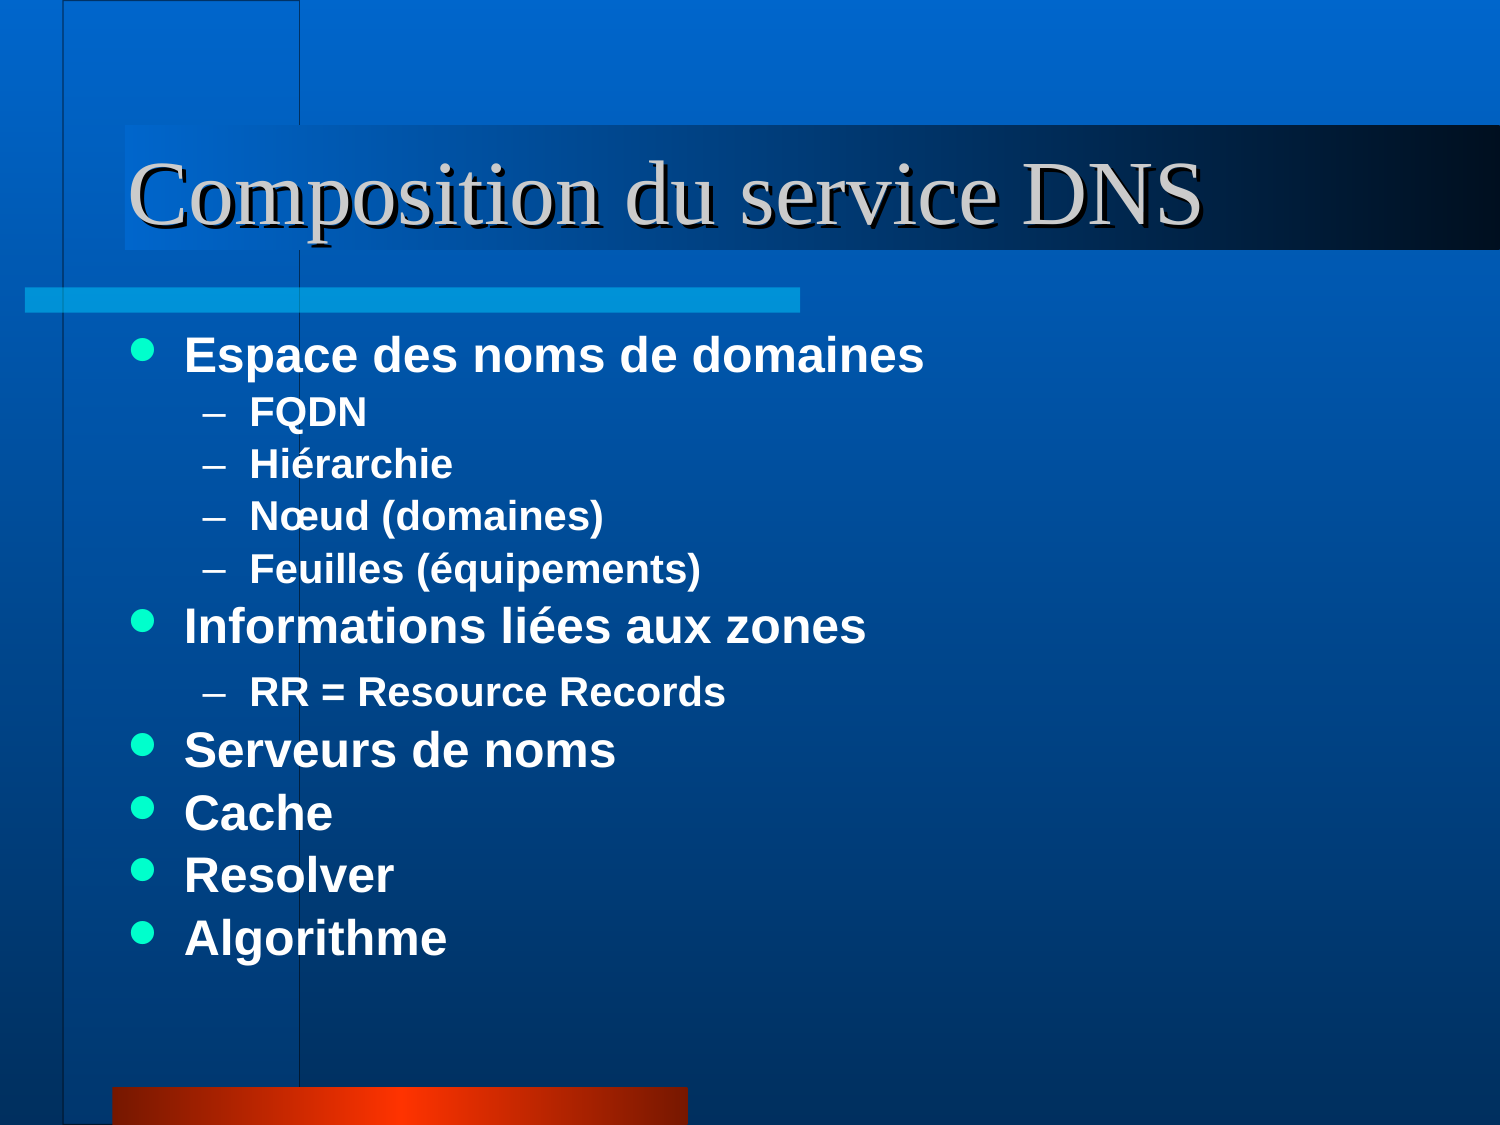

# Composition du service DNS
Espace des noms de domaines
FQDN
Hiérarchie
Nœud (domaines)
Feuilles (équipements)
Informations liées aux zones
RR = Resource Records
Serveurs de noms
Cache
Resolver
Algorithme